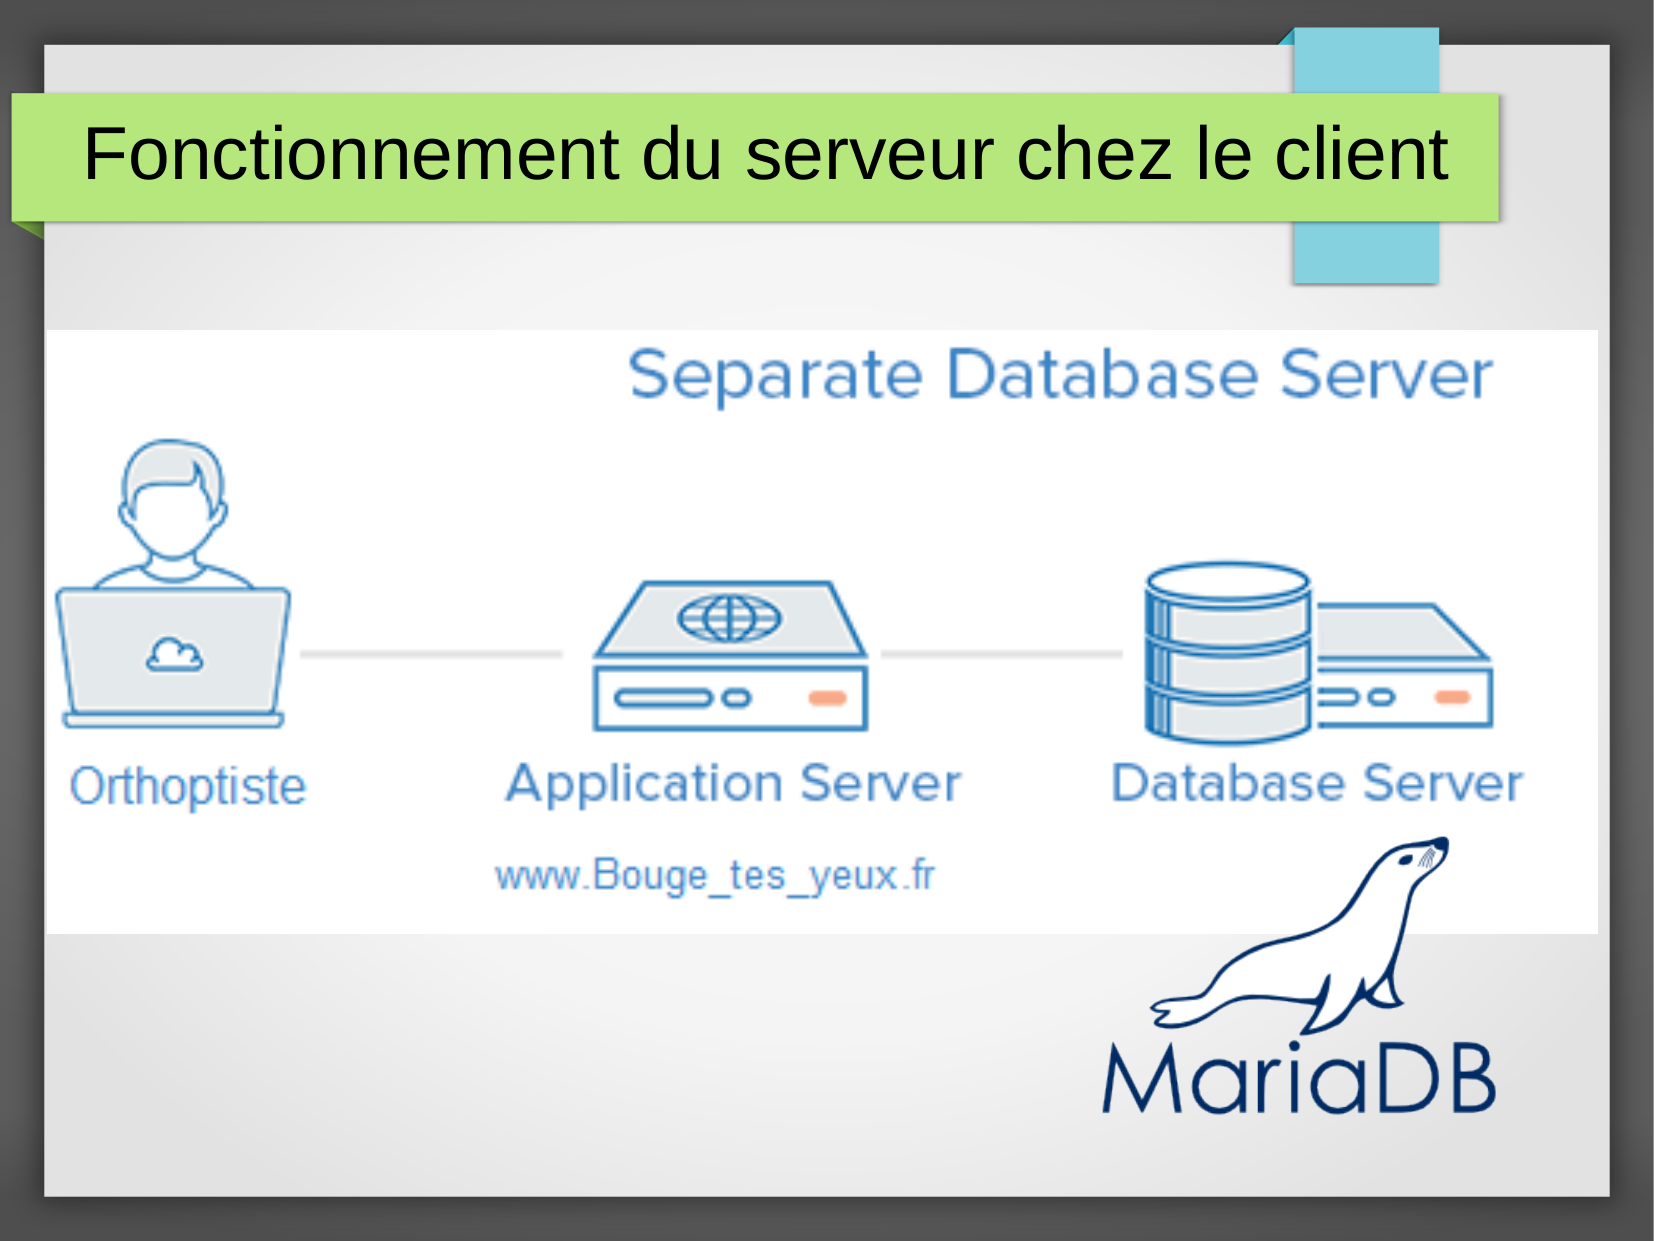

# Fonctionnement du serveur chez le client